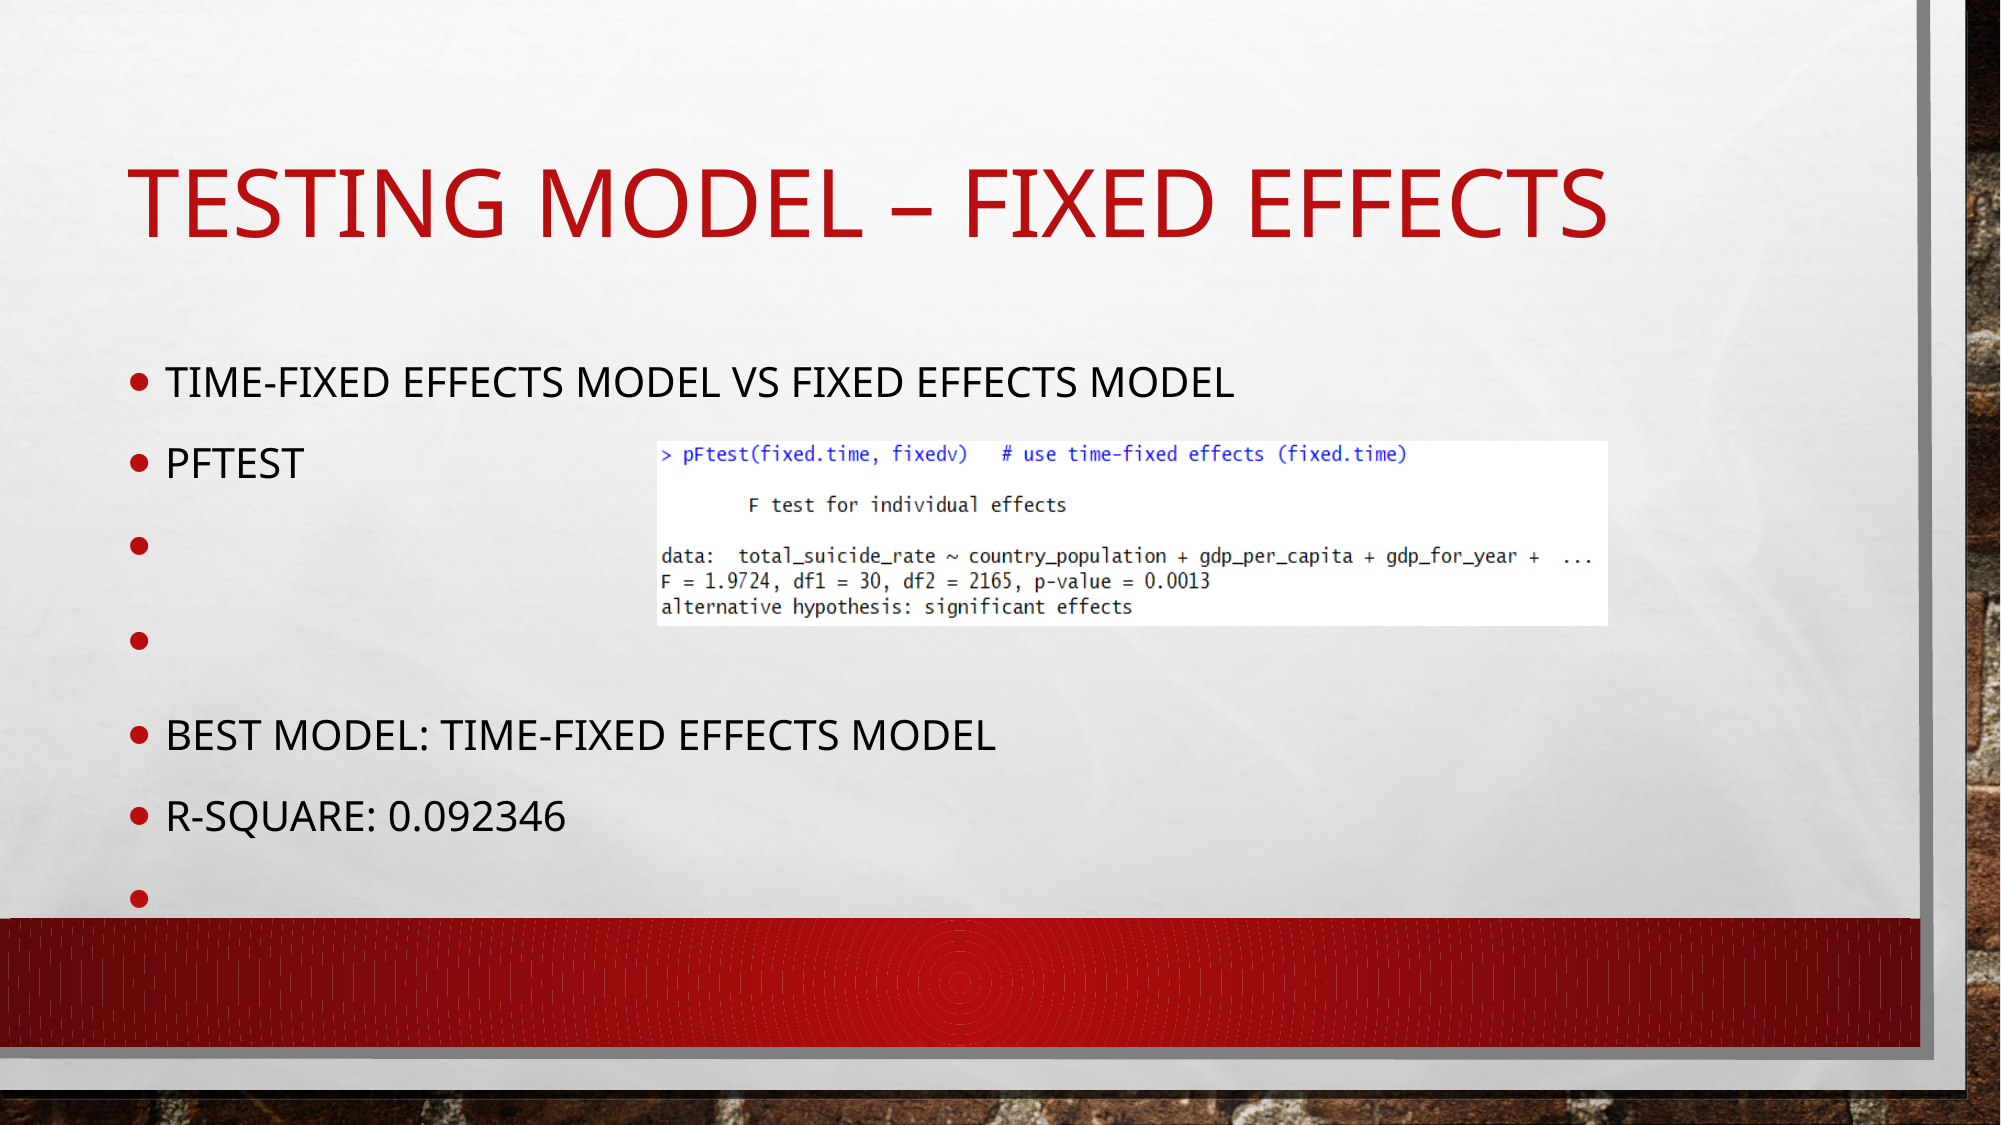

# Testing Model – fixed effects
Time-fixed effects model vs fixed effects model
pFtest
Best model: time-fixed effects model
R-square: 0.092346